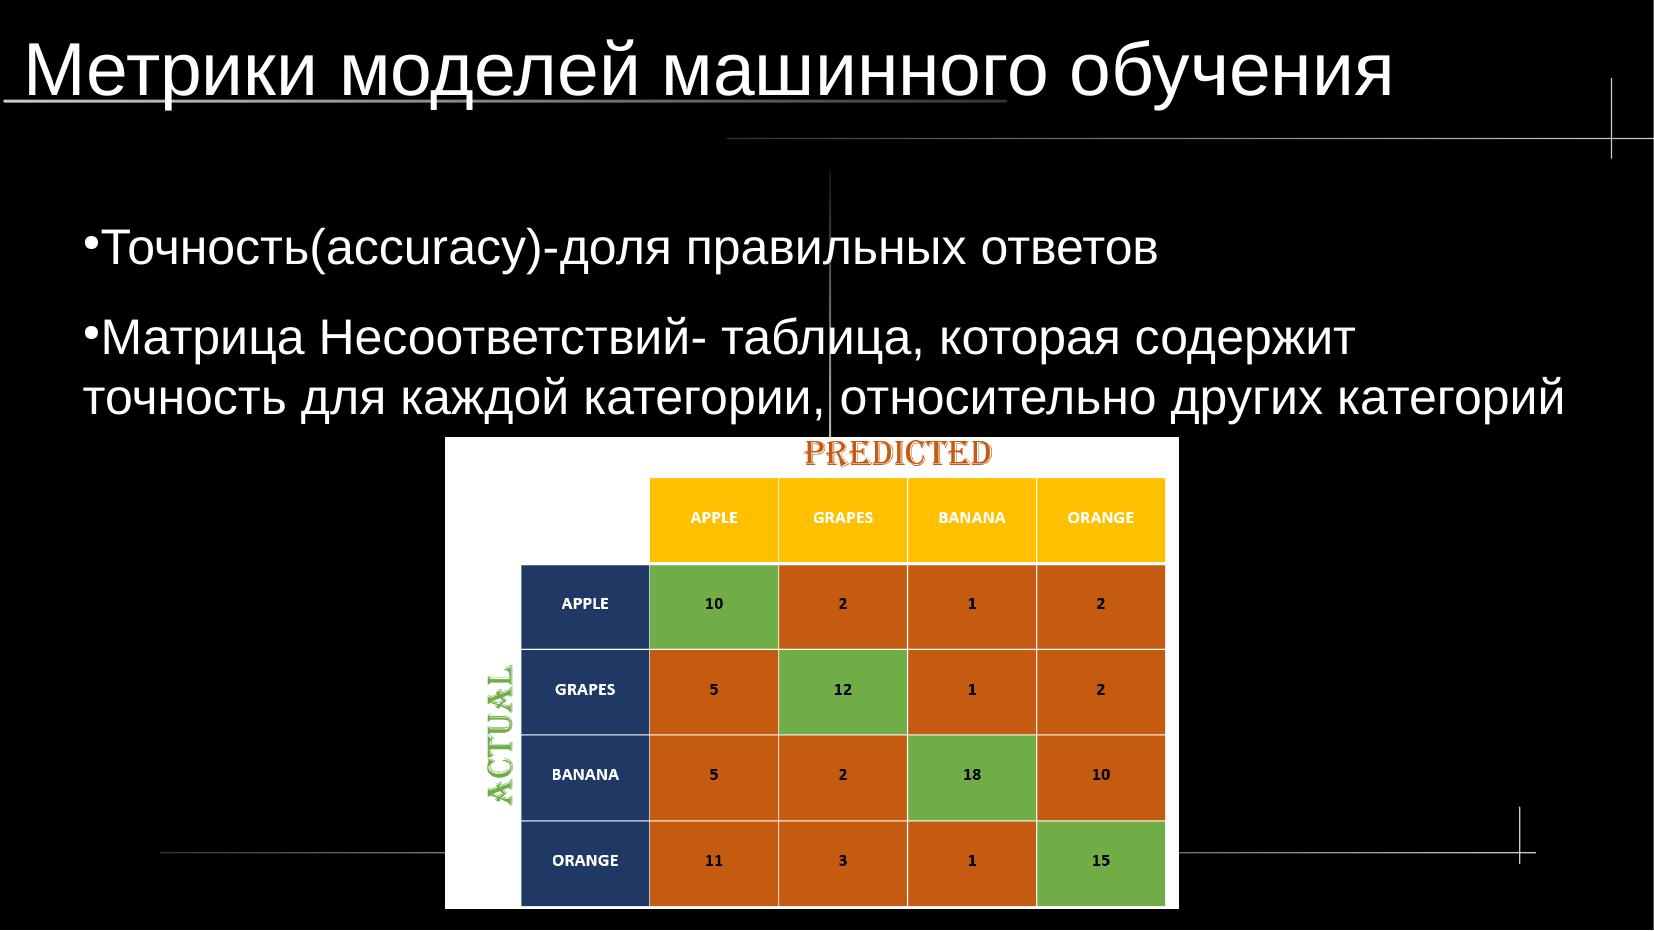

# Метрики моделей машинного обучения
Точность(accuracy)-доля правильных ответов
Матрица Несоответствий- таблица, которая содержит точность для каждой категории, относительно других категорий